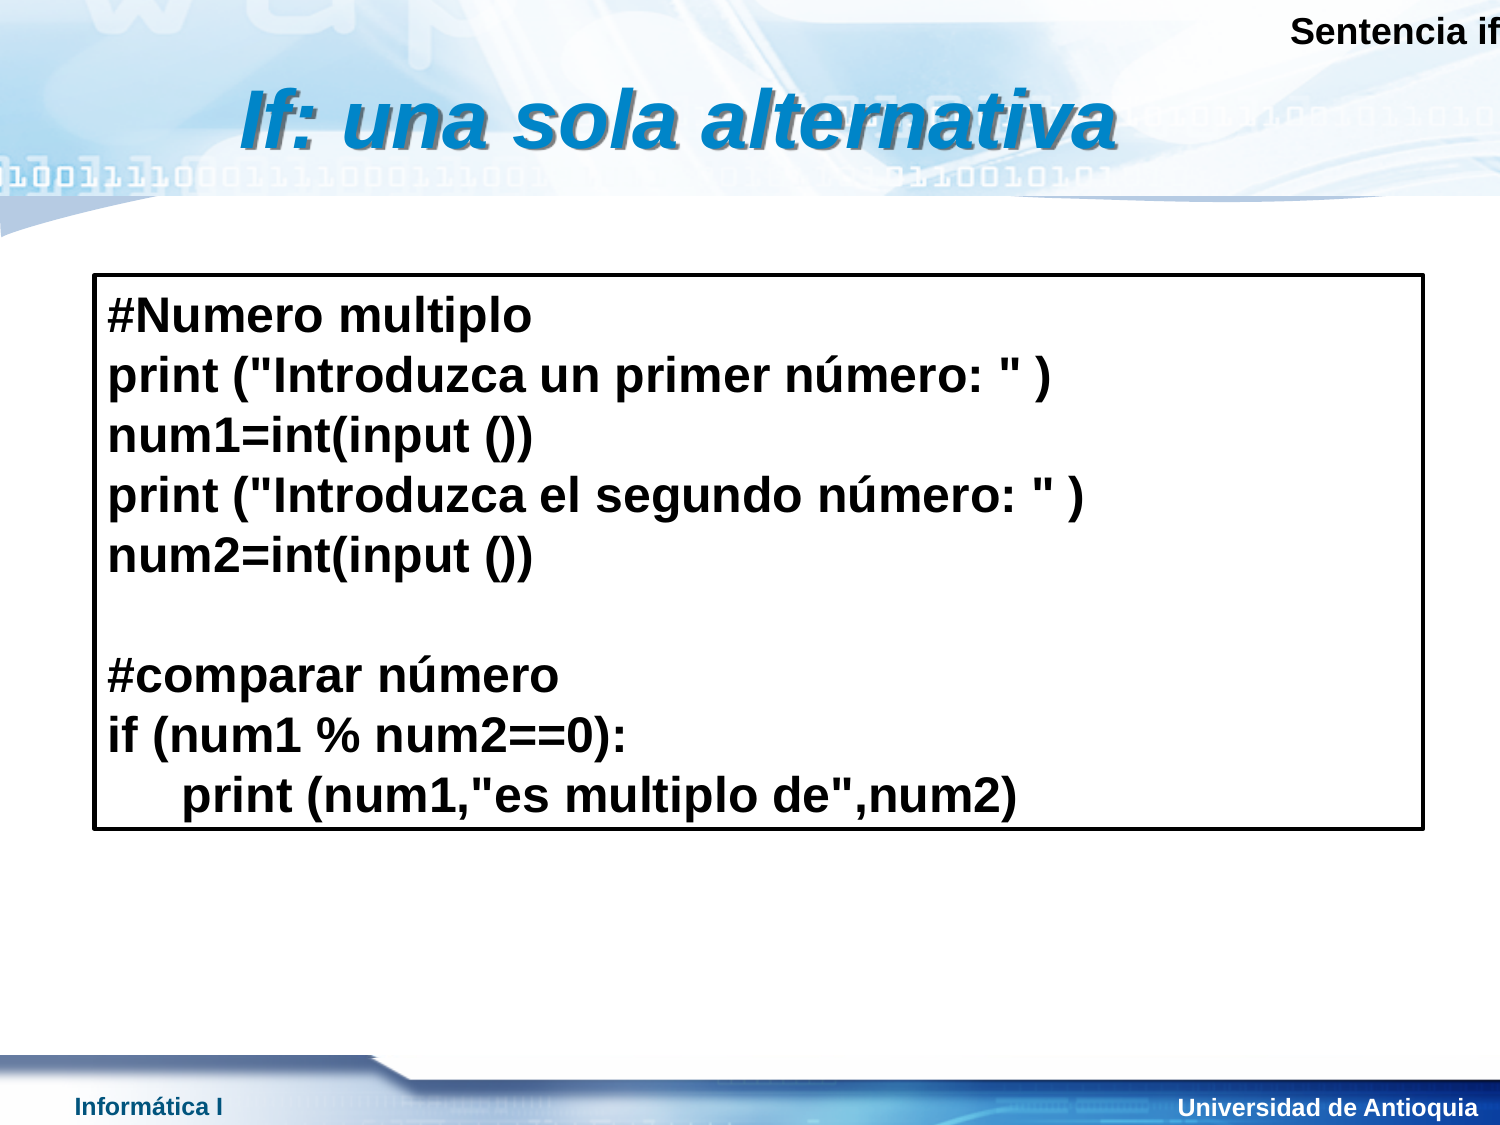

Sentencia if
# If: una sola alternativa
#Numero multiplo
print ("Introduzca un primer número: " )
num1=int(input ())
print ("Introduzca el segundo número: " )
num2=int(input ())
#comparar número
if (num1 % num2==0):
	print (num1,"es multiplo de",num2)